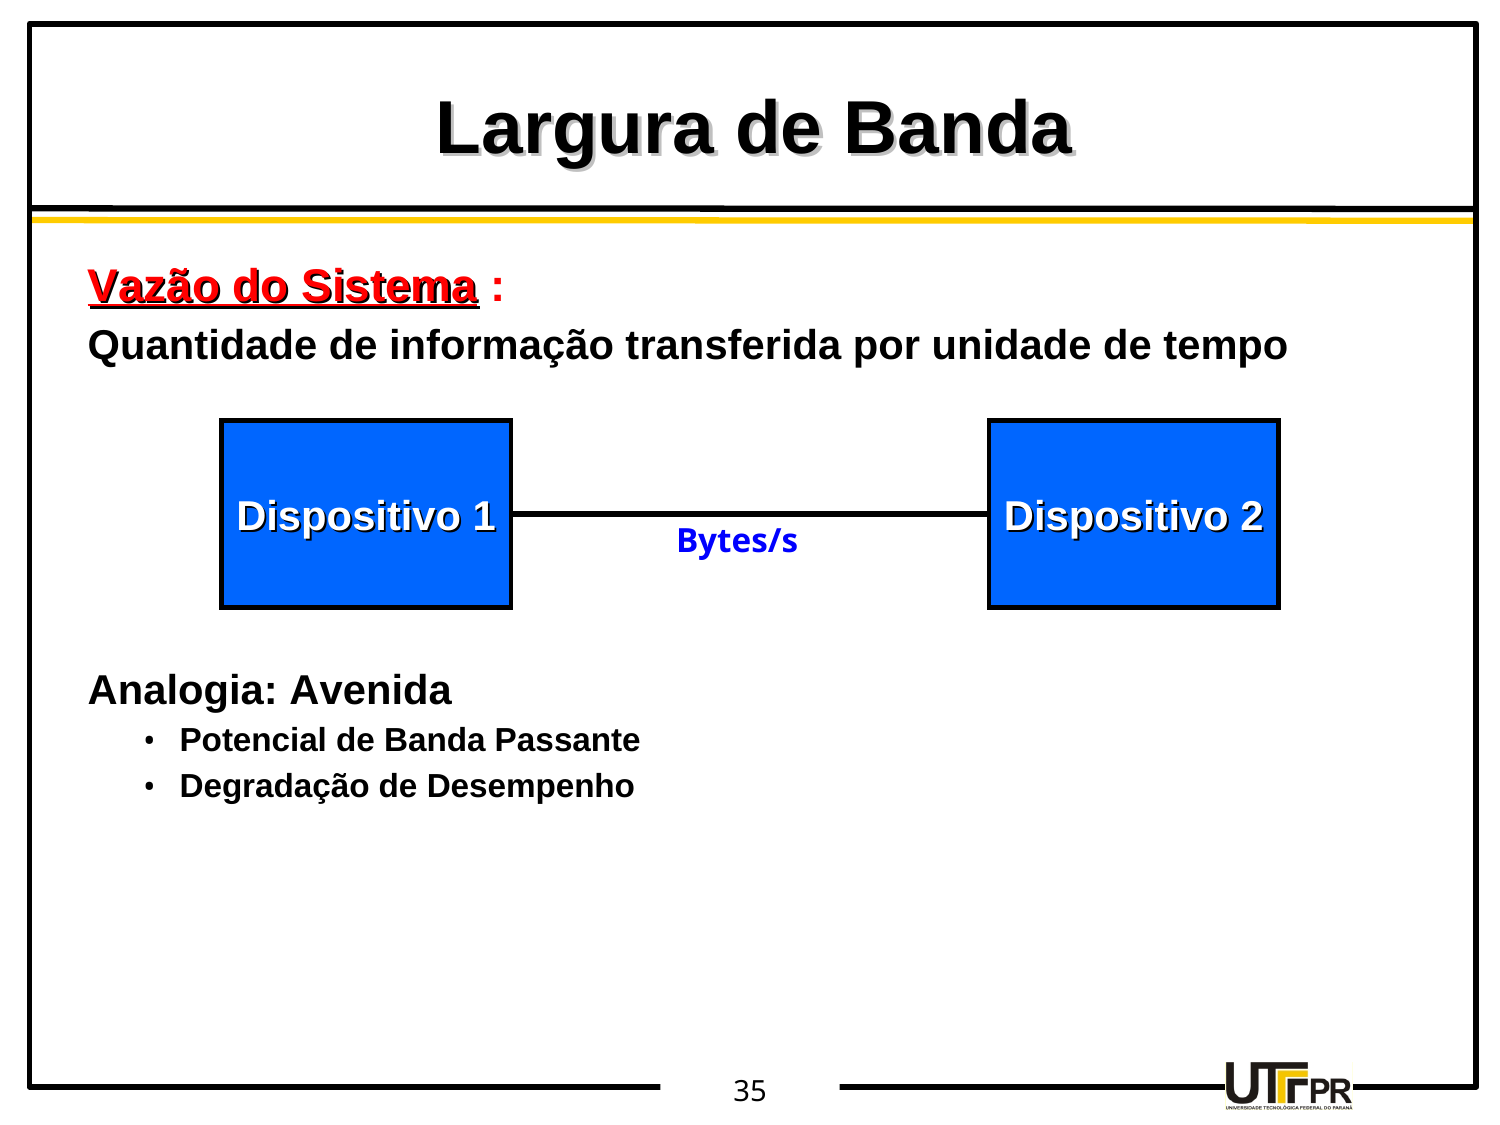

# Largura de Banda
Vazão do Sistema :
Quantidade de informação transferida por unidade de tempo
Analogia: Avenida
Potencial de Banda Passante
Degradação de Desempenho
Dispositivo 1
Dispositivo 2
Bytes/s